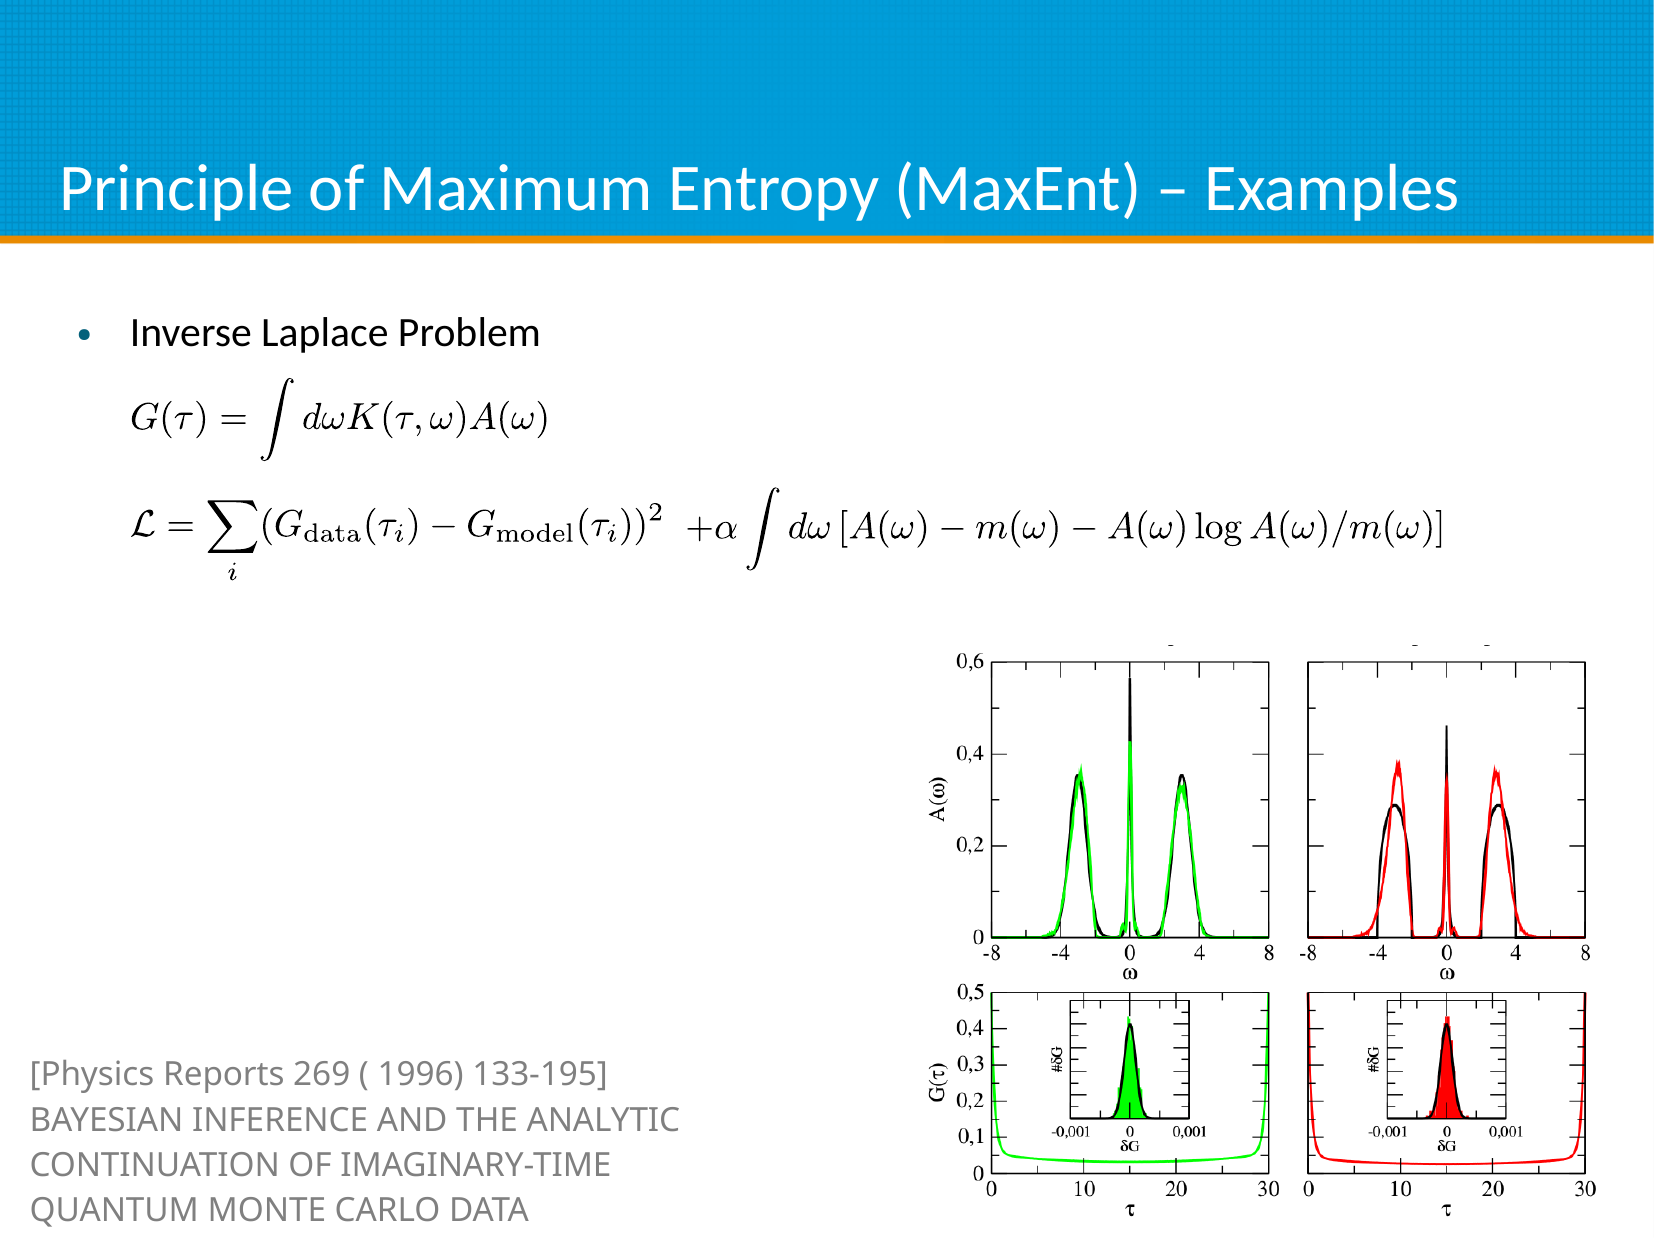

# Principle of Maximum Entropy (MaxEnt) – Examples
Inverse Laplace Problem
[Physics Reports 269 ( 1996) 133-195]
BAYESIAN INFERENCE AND THE ANALYTIC
CONTINUATION OF IMAGINARY-TIME
QUANTUM MONTE CARLO DATA